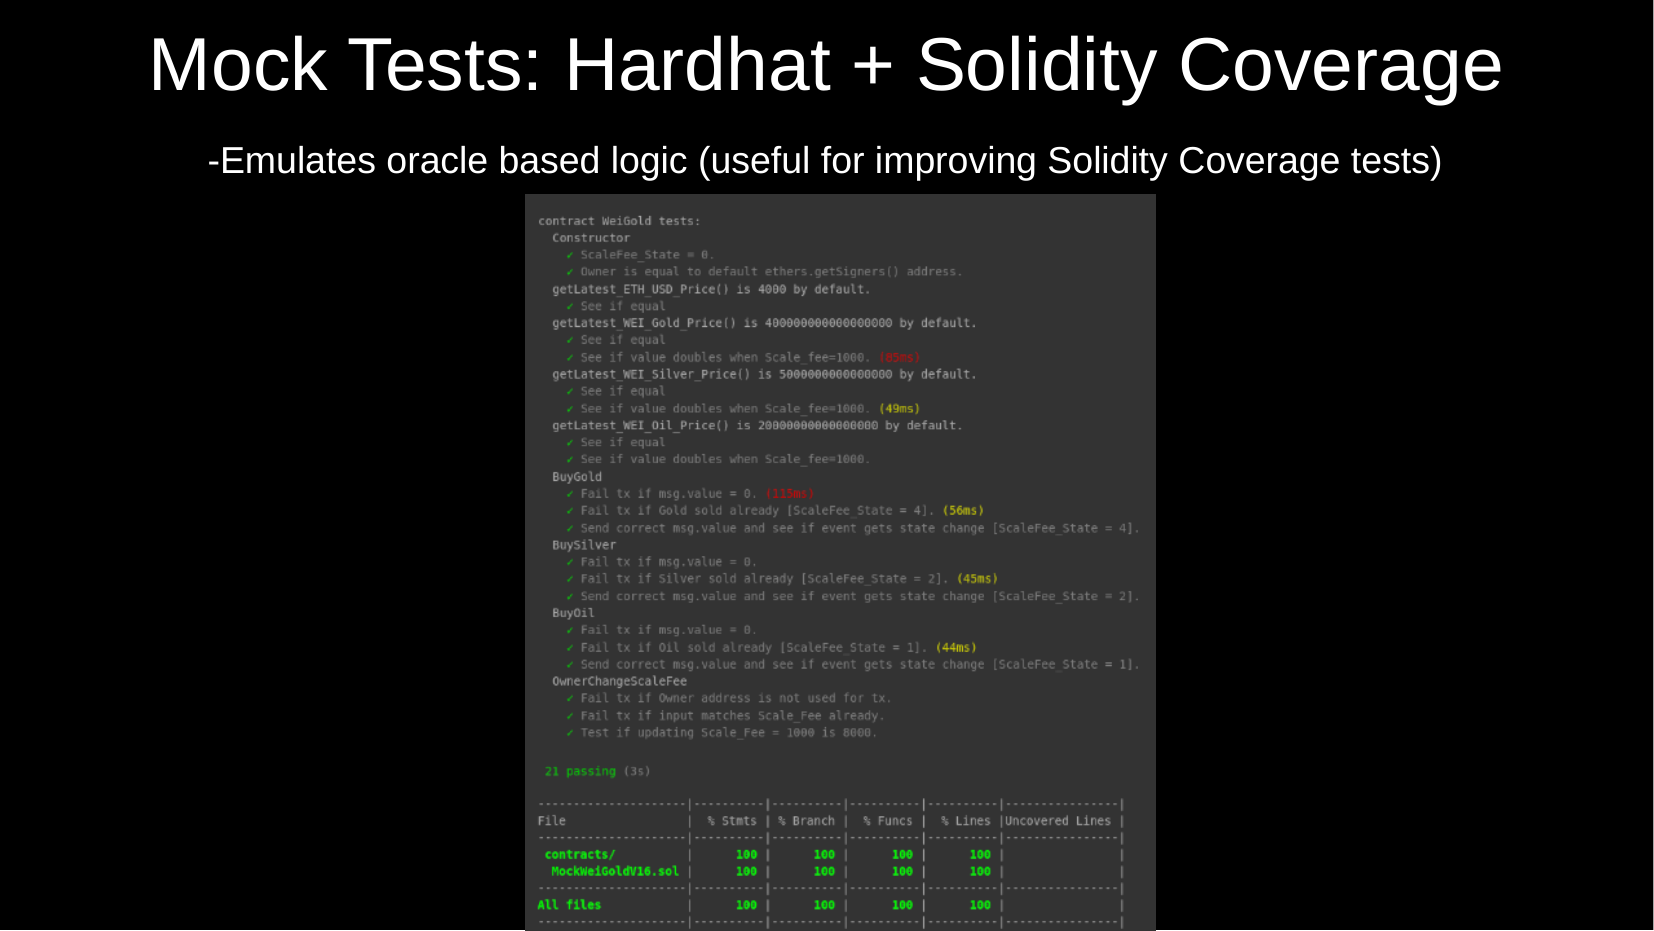

Mock Tests: Hardhat + Solidity Coverage
-Emulates oracle based logic (useful for improving Solidity Coverage tests)